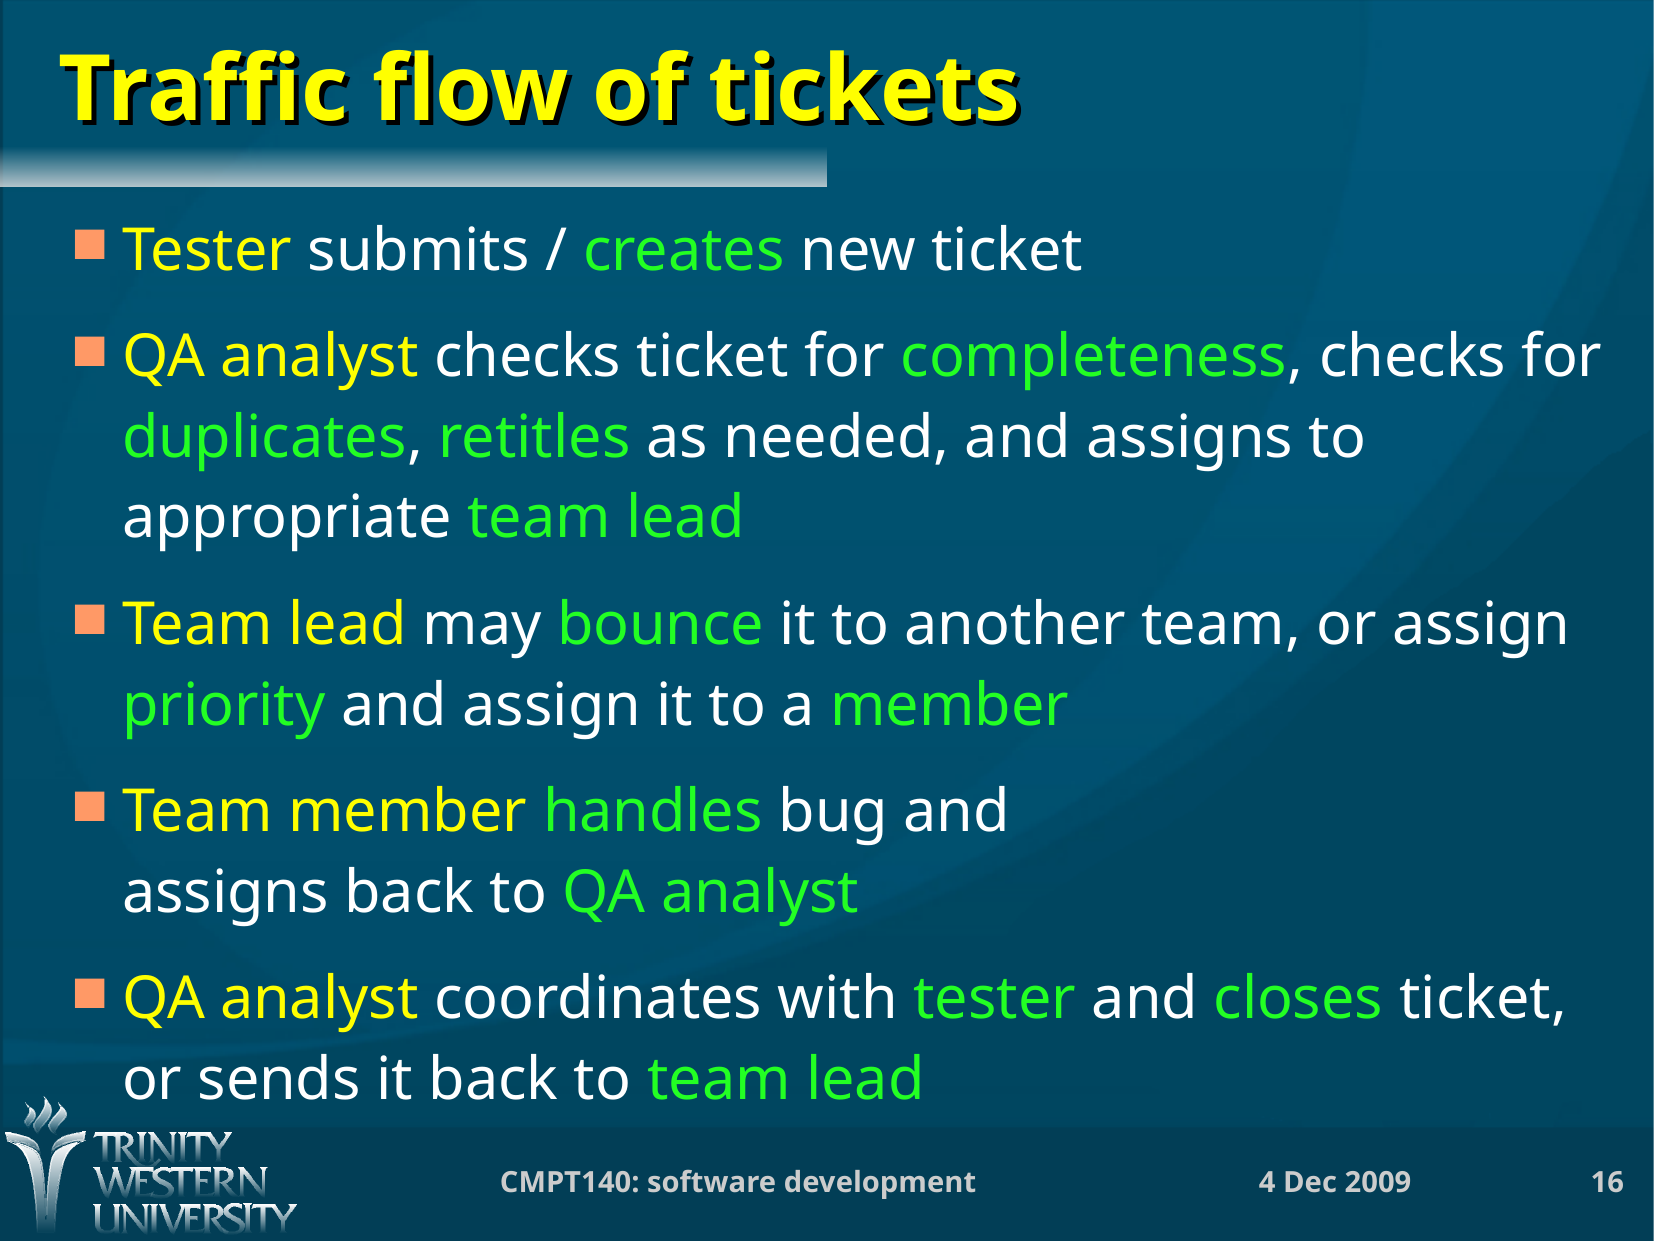

# Traffic flow of tickets
Tester submits / creates new ticket
QA analyst checks ticket for completeness, checks for duplicates, retitles as needed, and assigns to appropriate team lead
Team lead may bounce it to another team, or assign priority and assign it to a member
Team member handles bug and
assigns back to QA analyst
QA analyst coordinates with tester and closes ticket, or sends it back to team lead
CMPT140: software development
4 Dec 2009
16